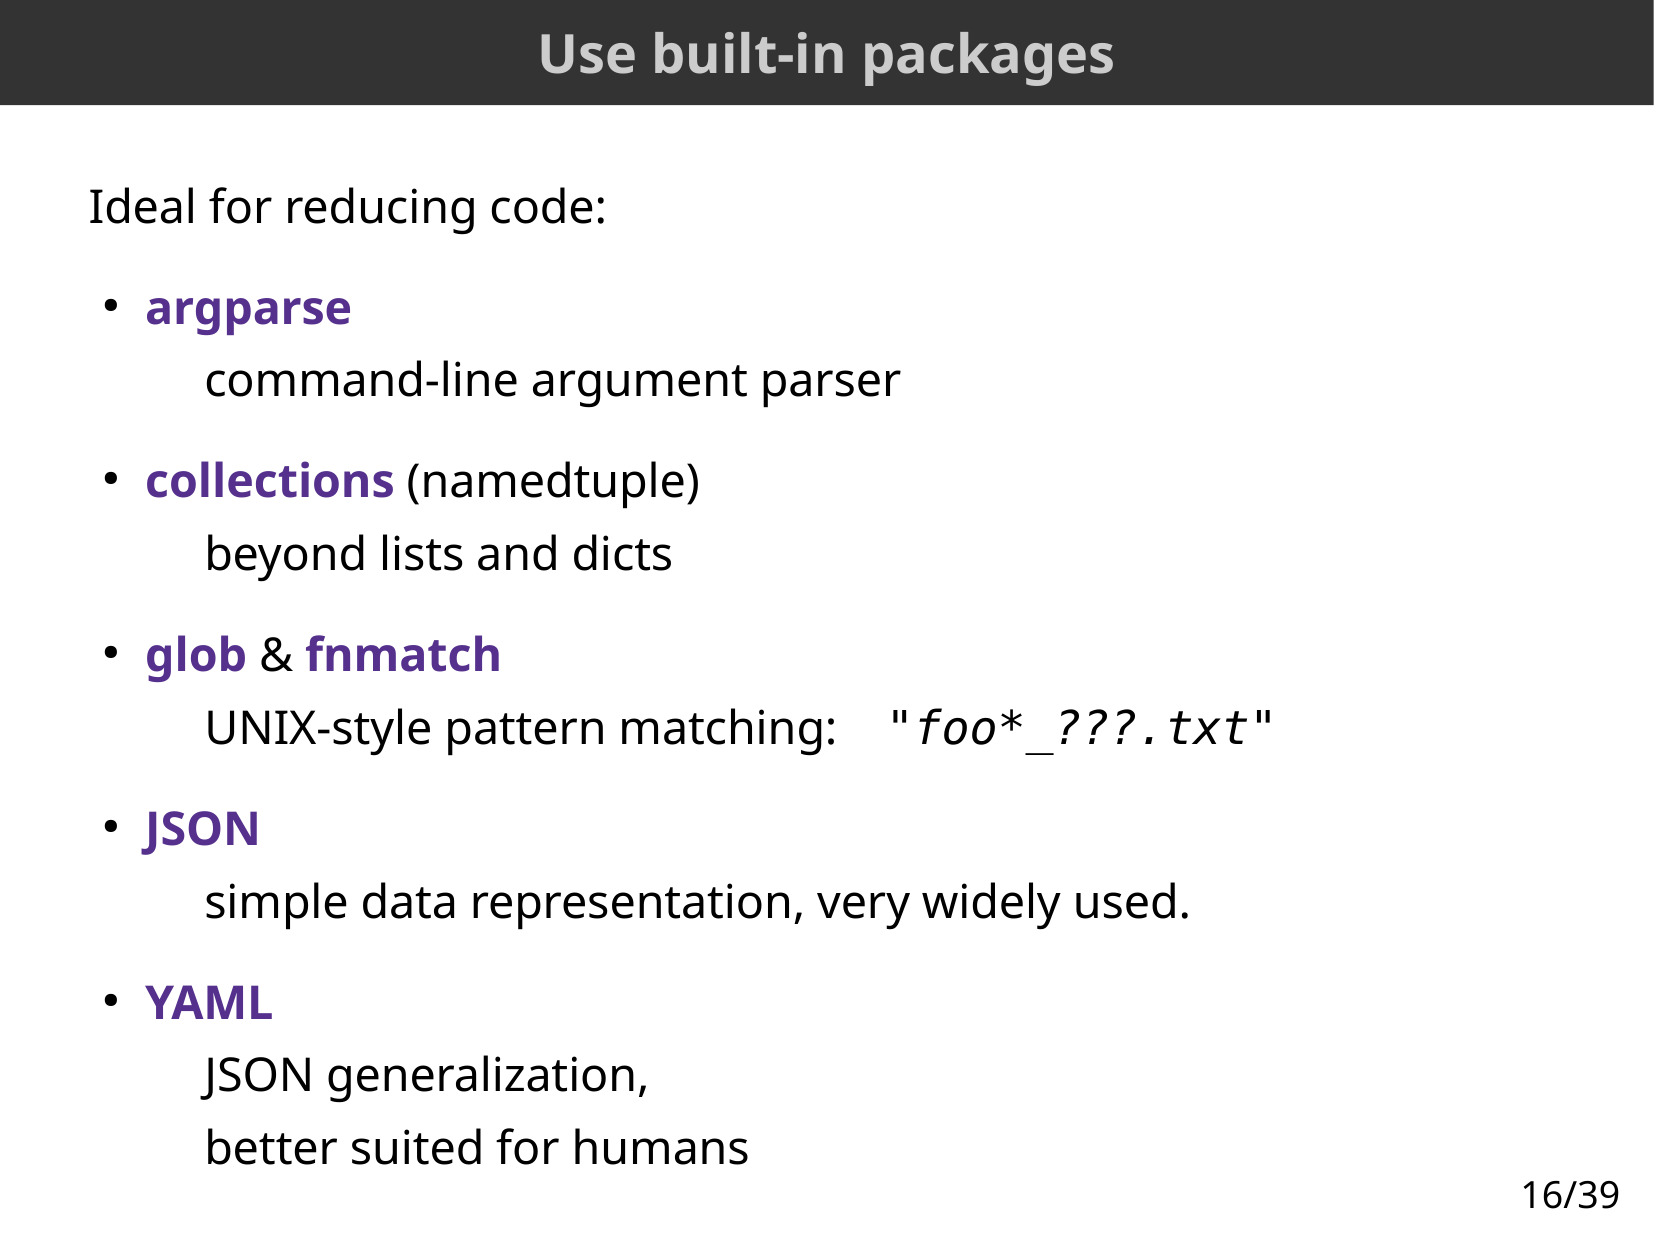

# Use built-in packages
Ideal for reducing code:
argparse
	command-line argument parser
collections (namedtuple)
	beyond lists and dicts
glob & fnmatch
	UNIX-style pattern matching: "foo*_???.txt"
JSON
	simple data representation, very widely used.
YAML
	JSON generalization,
	better suited for humans